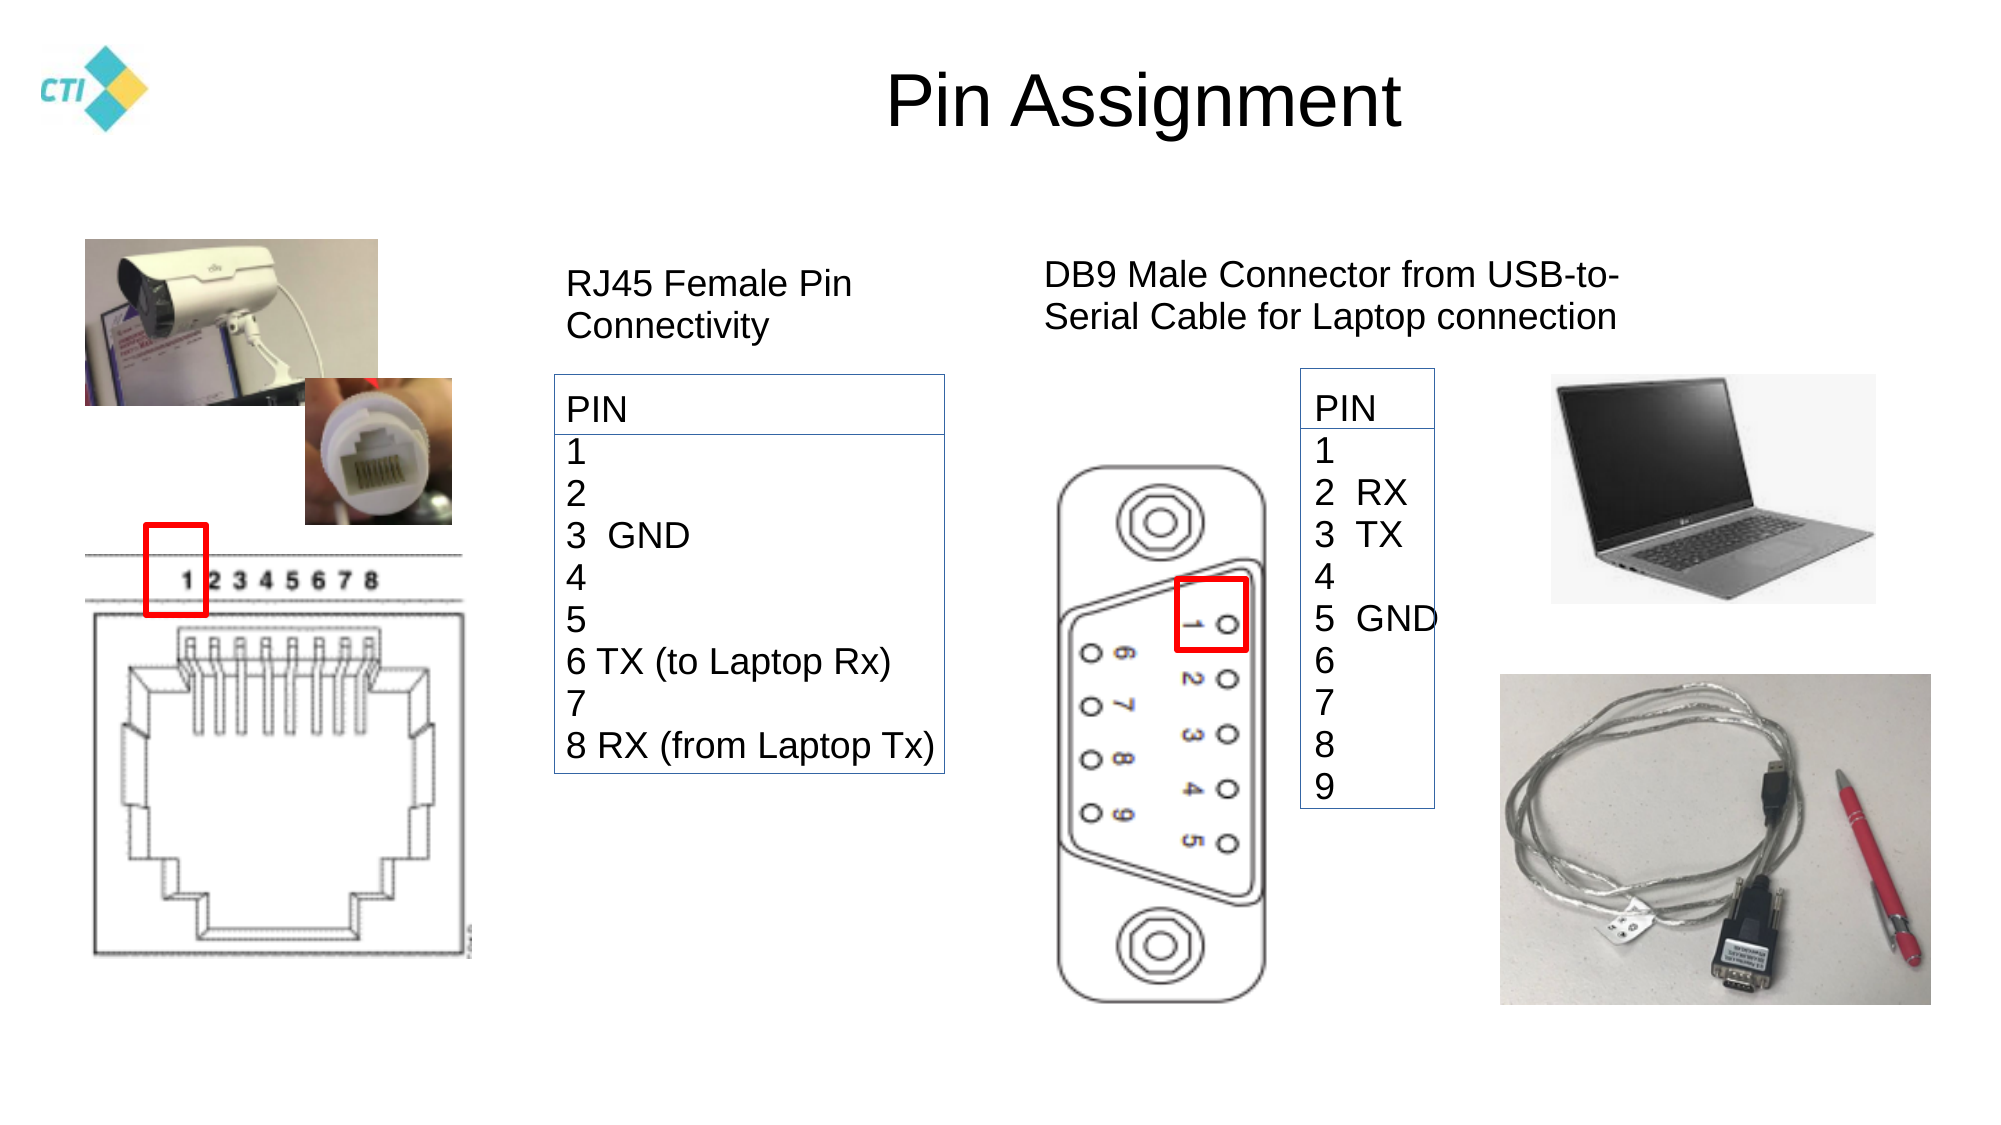

Pin Assignment
DB9 Male Connector from USB-to-Serial Cable for Laptop connection
PIN
1
2 RX
3 TX
4
5 GND
6
7
8
9
RJ45 Female Pin Connectivity
PIN
1
2
3 GND
4
5
6 TX (to Laptop Rx)
7
8 RX (from Laptop Tx)